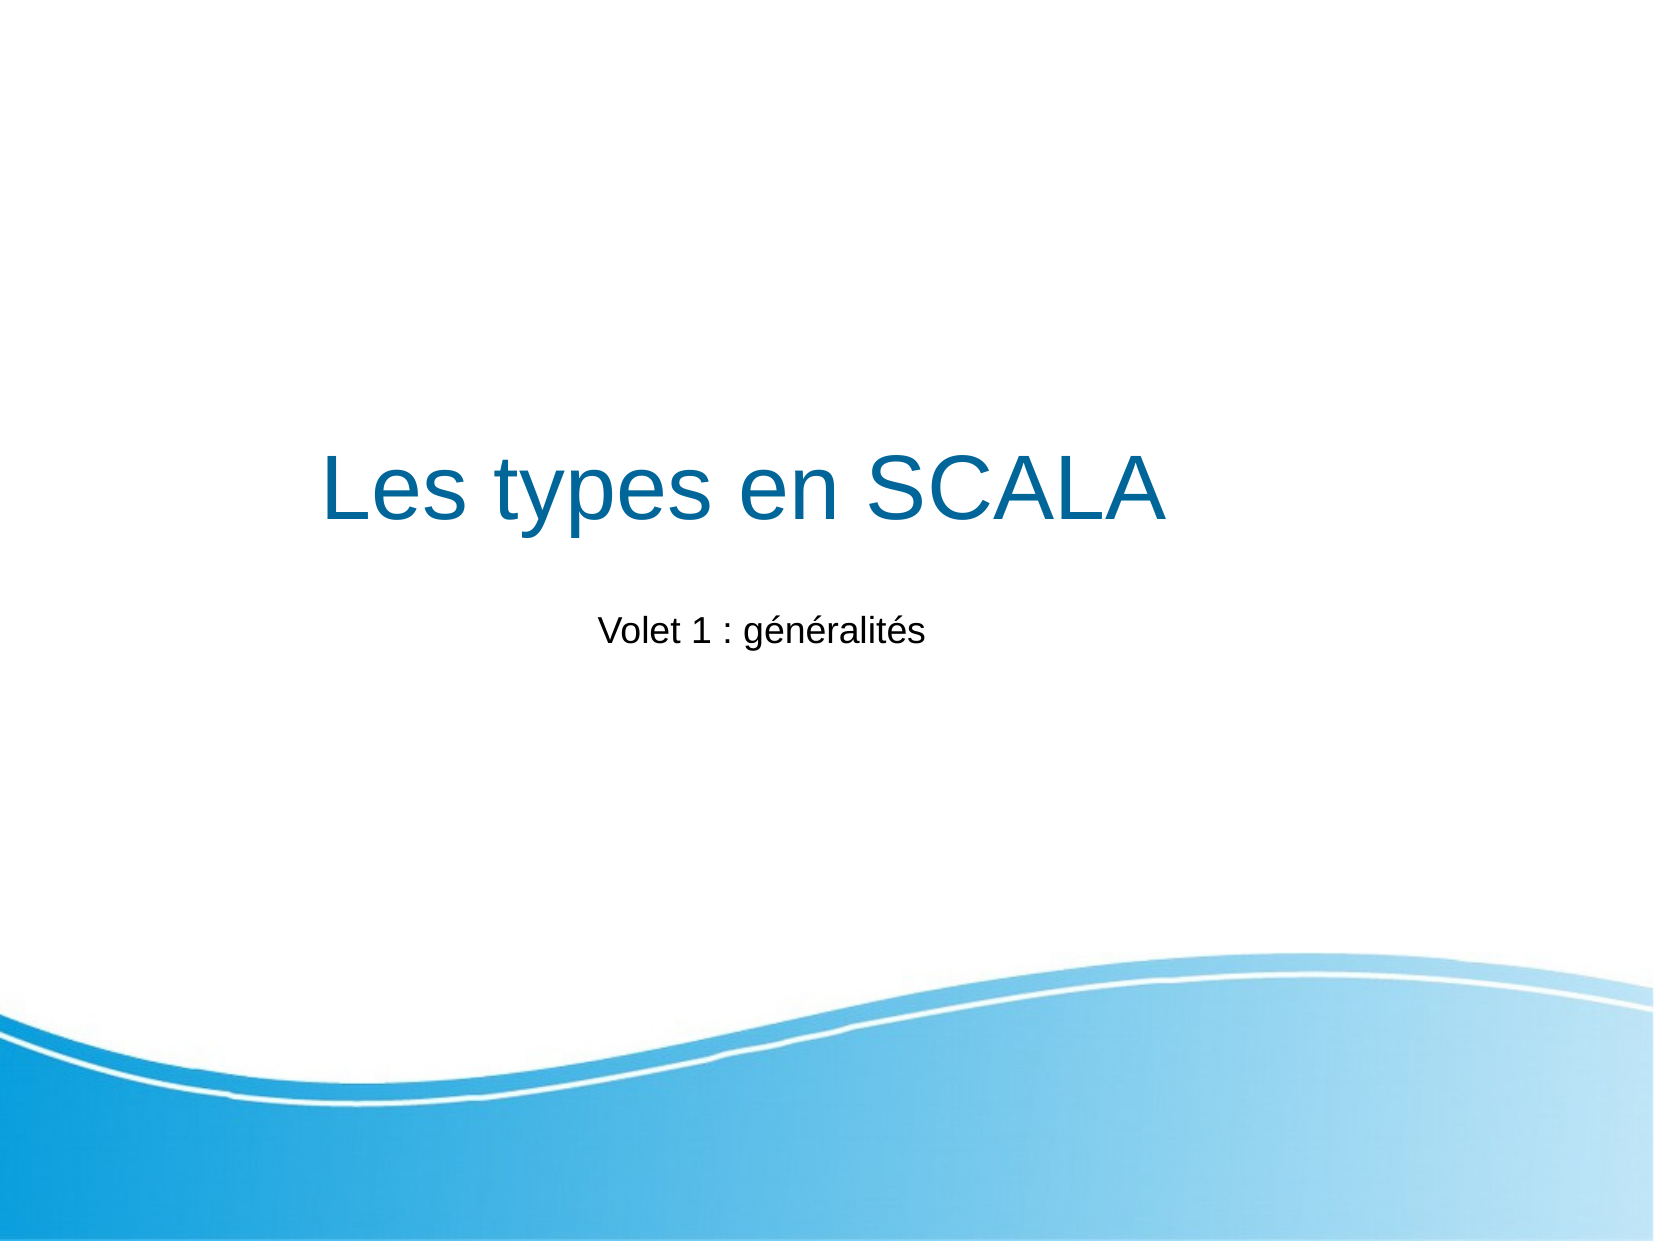

# Les types en SCALA
Volet 1 : généralités